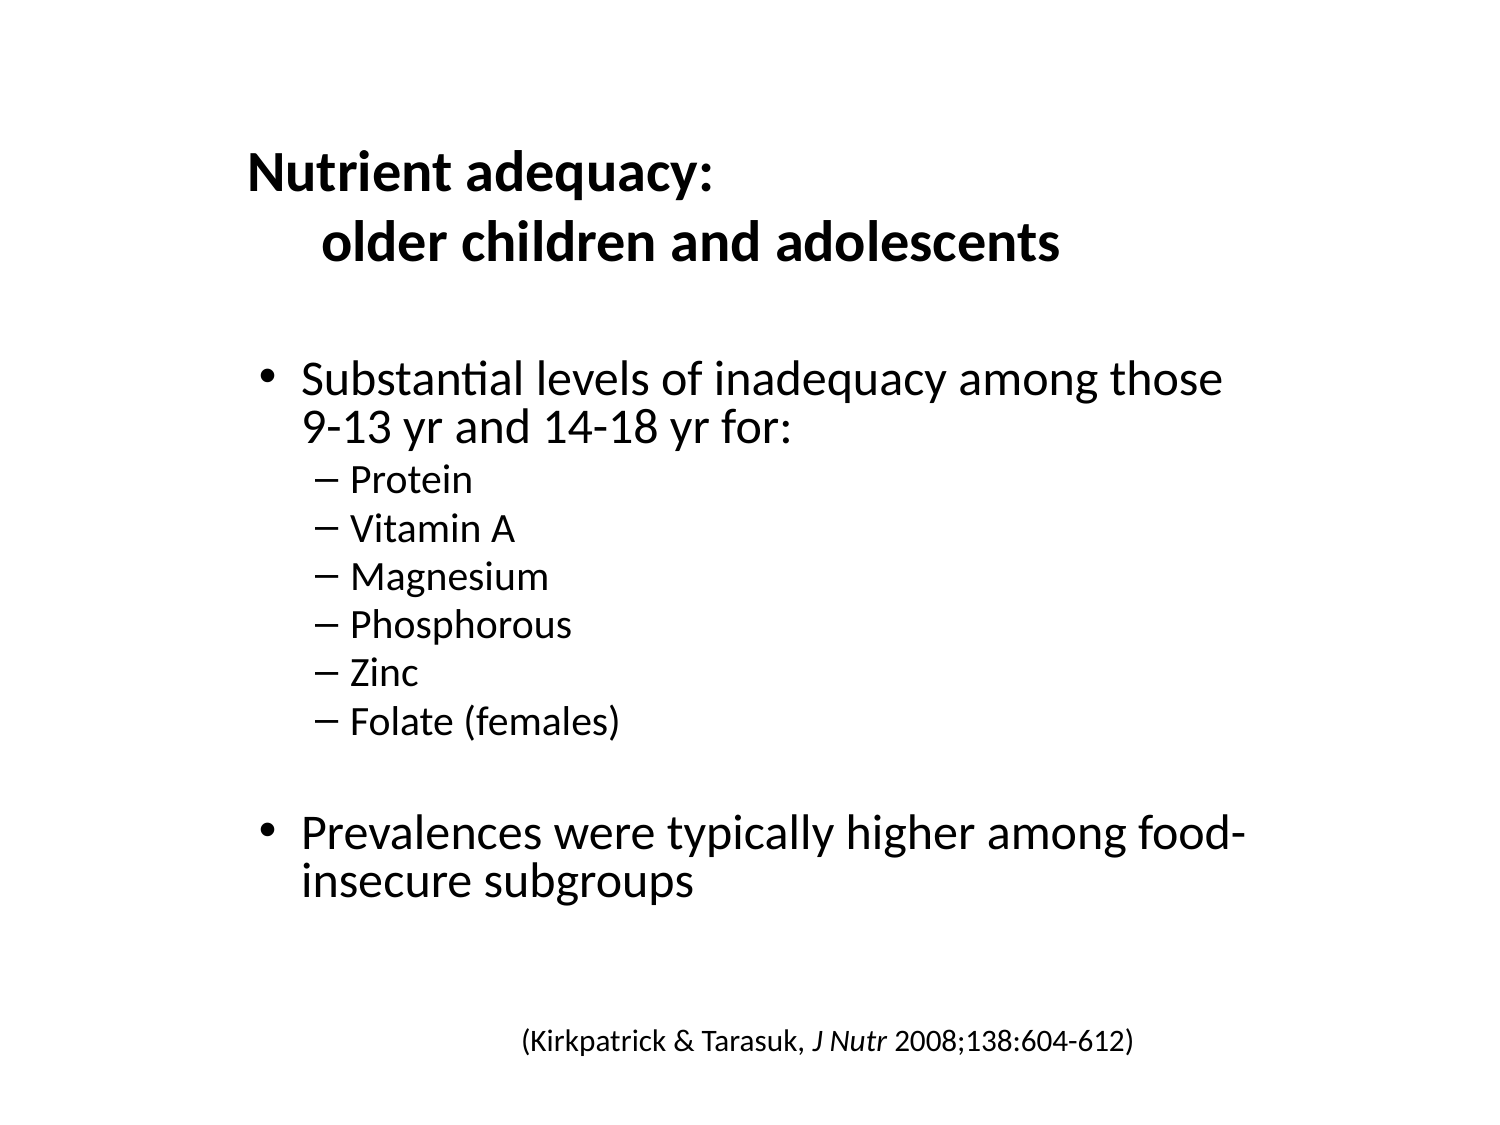

# Nutrient adequacy: older children and adolescents
Substantial levels of inadequacy among those 9-13 yr and 14-18 yr for:
Protein
Vitamin A
Magnesium
Phosphorous
Zinc
Folate (females)
Prevalences were typically higher among food-insecure subgroups
(Kirkpatrick & Tarasuk, J Nutr 2008;138:604-612)